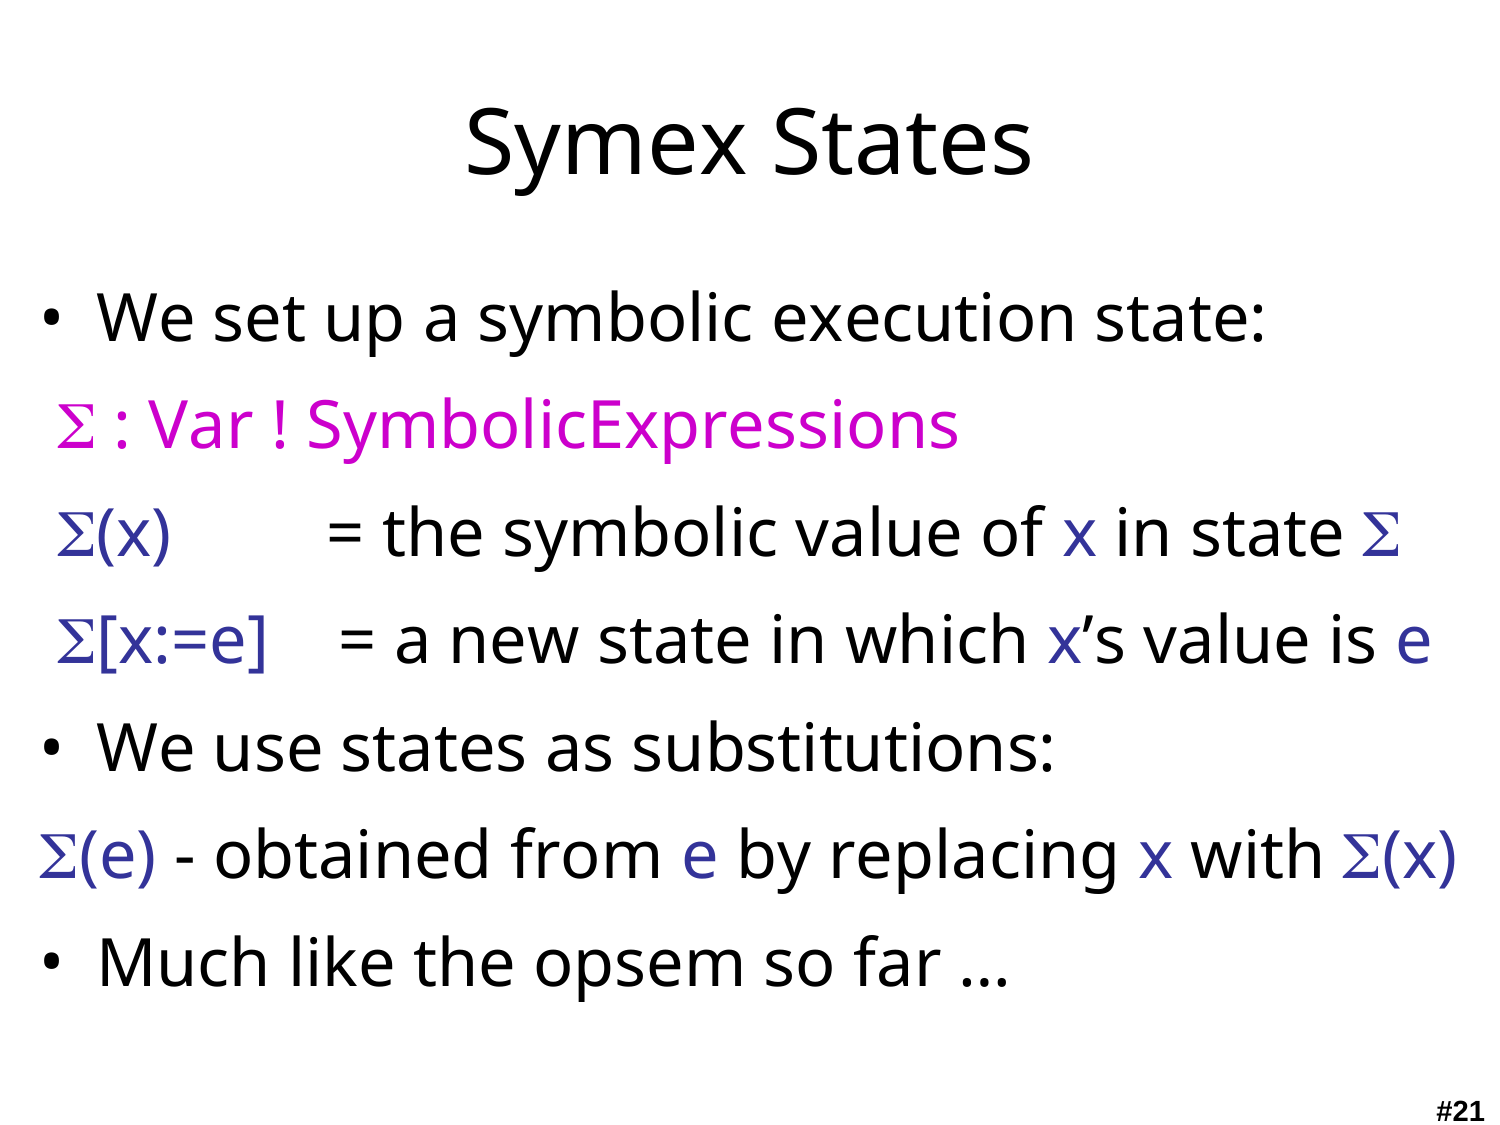

# Symex States
We set up a symbolic execution state:
  : Var ! SymbolicExpressions
 (x) = the symbolic value of x in state 
 [x:=e] = a new state in which x’s value is e
We use states as substitutions:
(e) - obtained from e by replacing x with (x)
Much like the opsem so far …
21